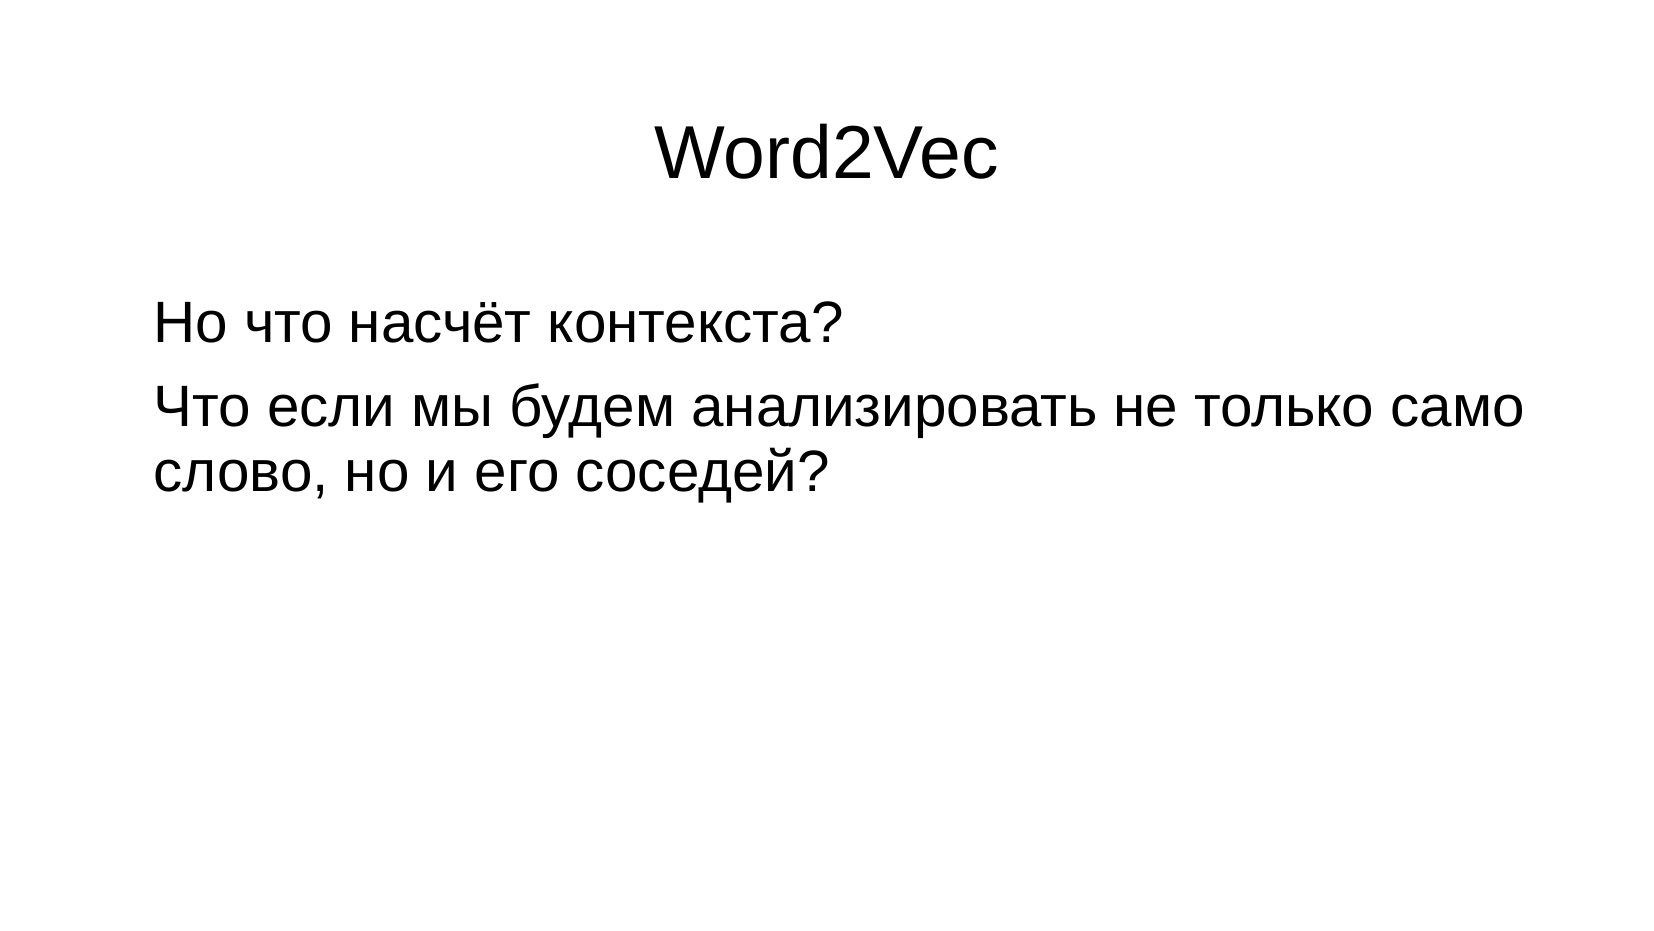

# Word2Vec
Но что насчёт контекста?
Что если мы будем анализировать не только само слово, но и его соседей?